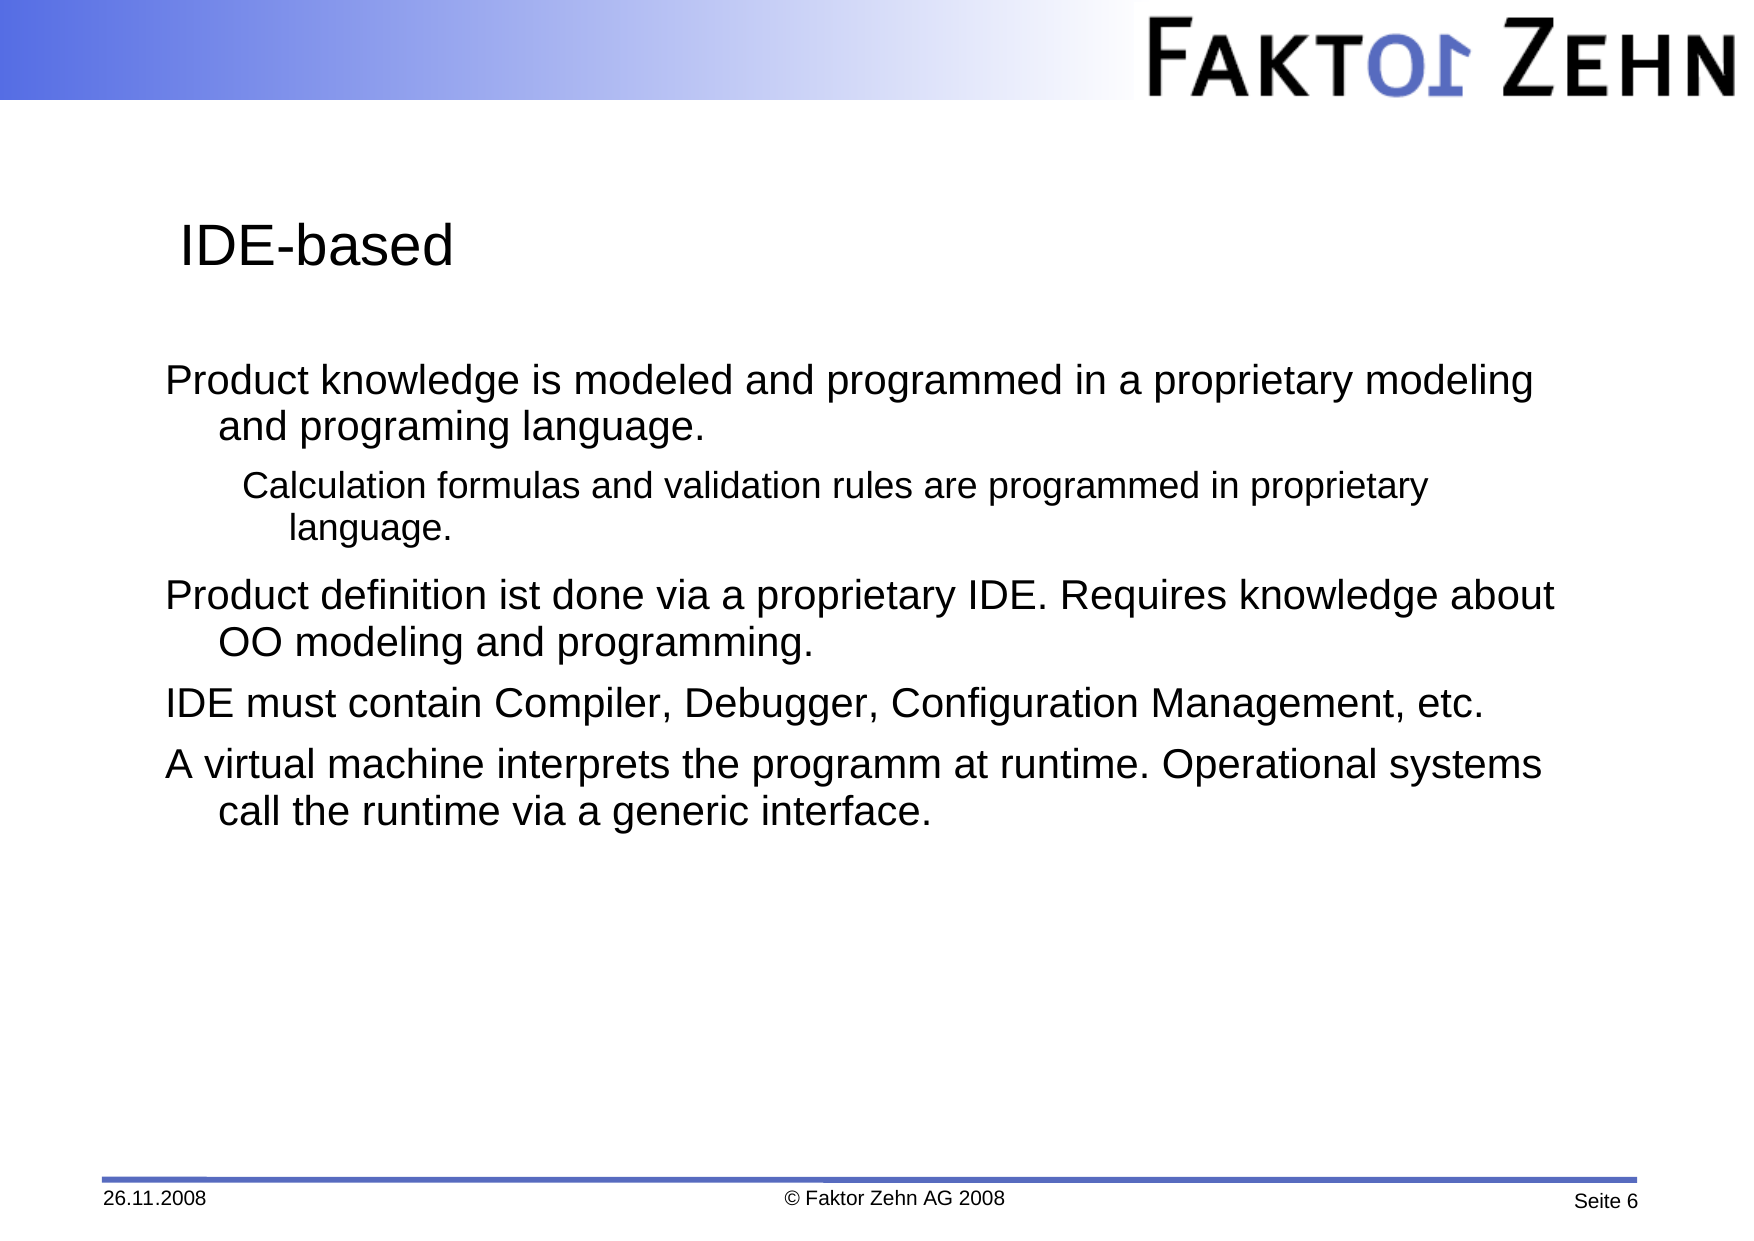

IDE-based
# Product knowledge is modeled and programmed in a proprietary modeling and programing language.
Calculation formulas and validation rules are programmed in proprietary language.
Product definition ist done via a proprietary IDE. Requires knowledge about OO modeling and programming.
IDE must contain Compiler, Debugger, Configuration Management, etc.
A virtual machine interprets the programm at runtime. Operational systems call the runtime via a generic interface.